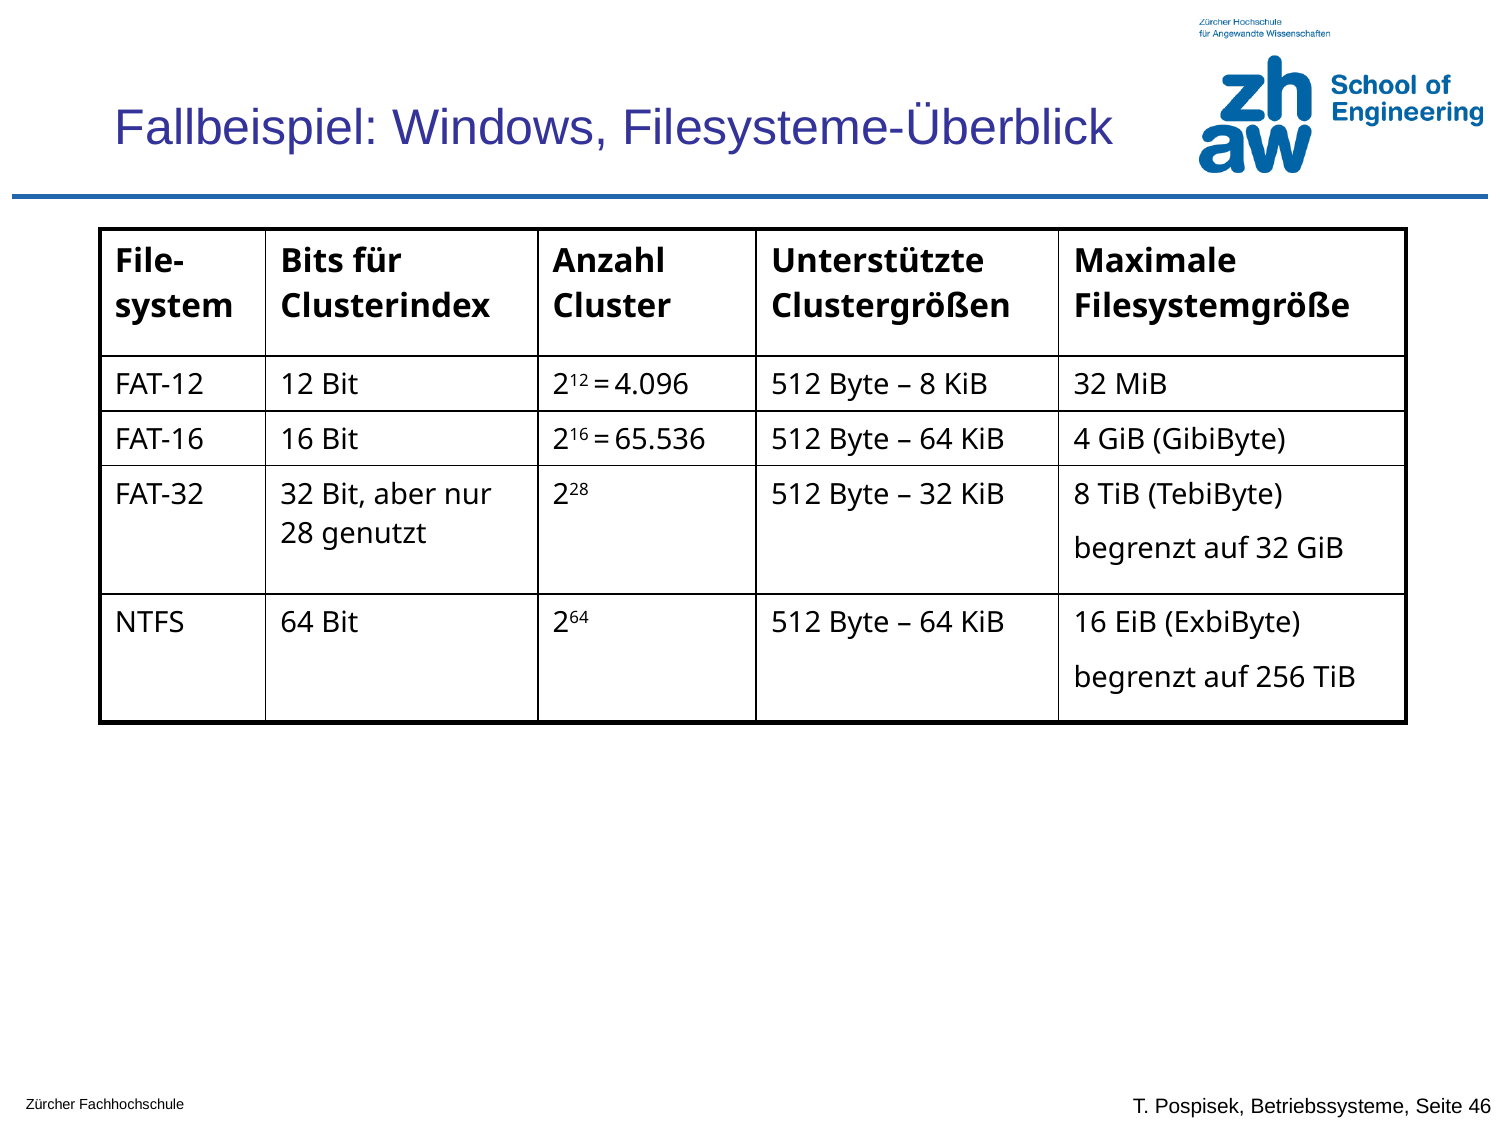

# Fallbeispiel: Windows, Filesysteme-Überblick
| File-system | Bits für Clusterindex | Anzahl Cluster | Unterstützte Clustergrößen | Maximale Filesystemgröße |
| --- | --- | --- | --- | --- |
| FAT-12 | 12 Bit | 212 = 4.096 | 512 Byte – 8 KiB | 32 MiB |
| FAT-16 | 16 Bit | 216 = 65.536 | 512 Byte – 64 KiB | 4 GiB (GibiByte) |
| FAT-32 | 32 Bit, aber nur 28 genutzt | 228 | 512 Byte – 32 KiB | 8 TiB (TebiByte) begrenzt auf 32 GiB |
| NTFS | 64 Bit | 264 | 512 Byte – 64 KiB | 16 EiB (ExbiByte) begrenzt auf 256 TiB |